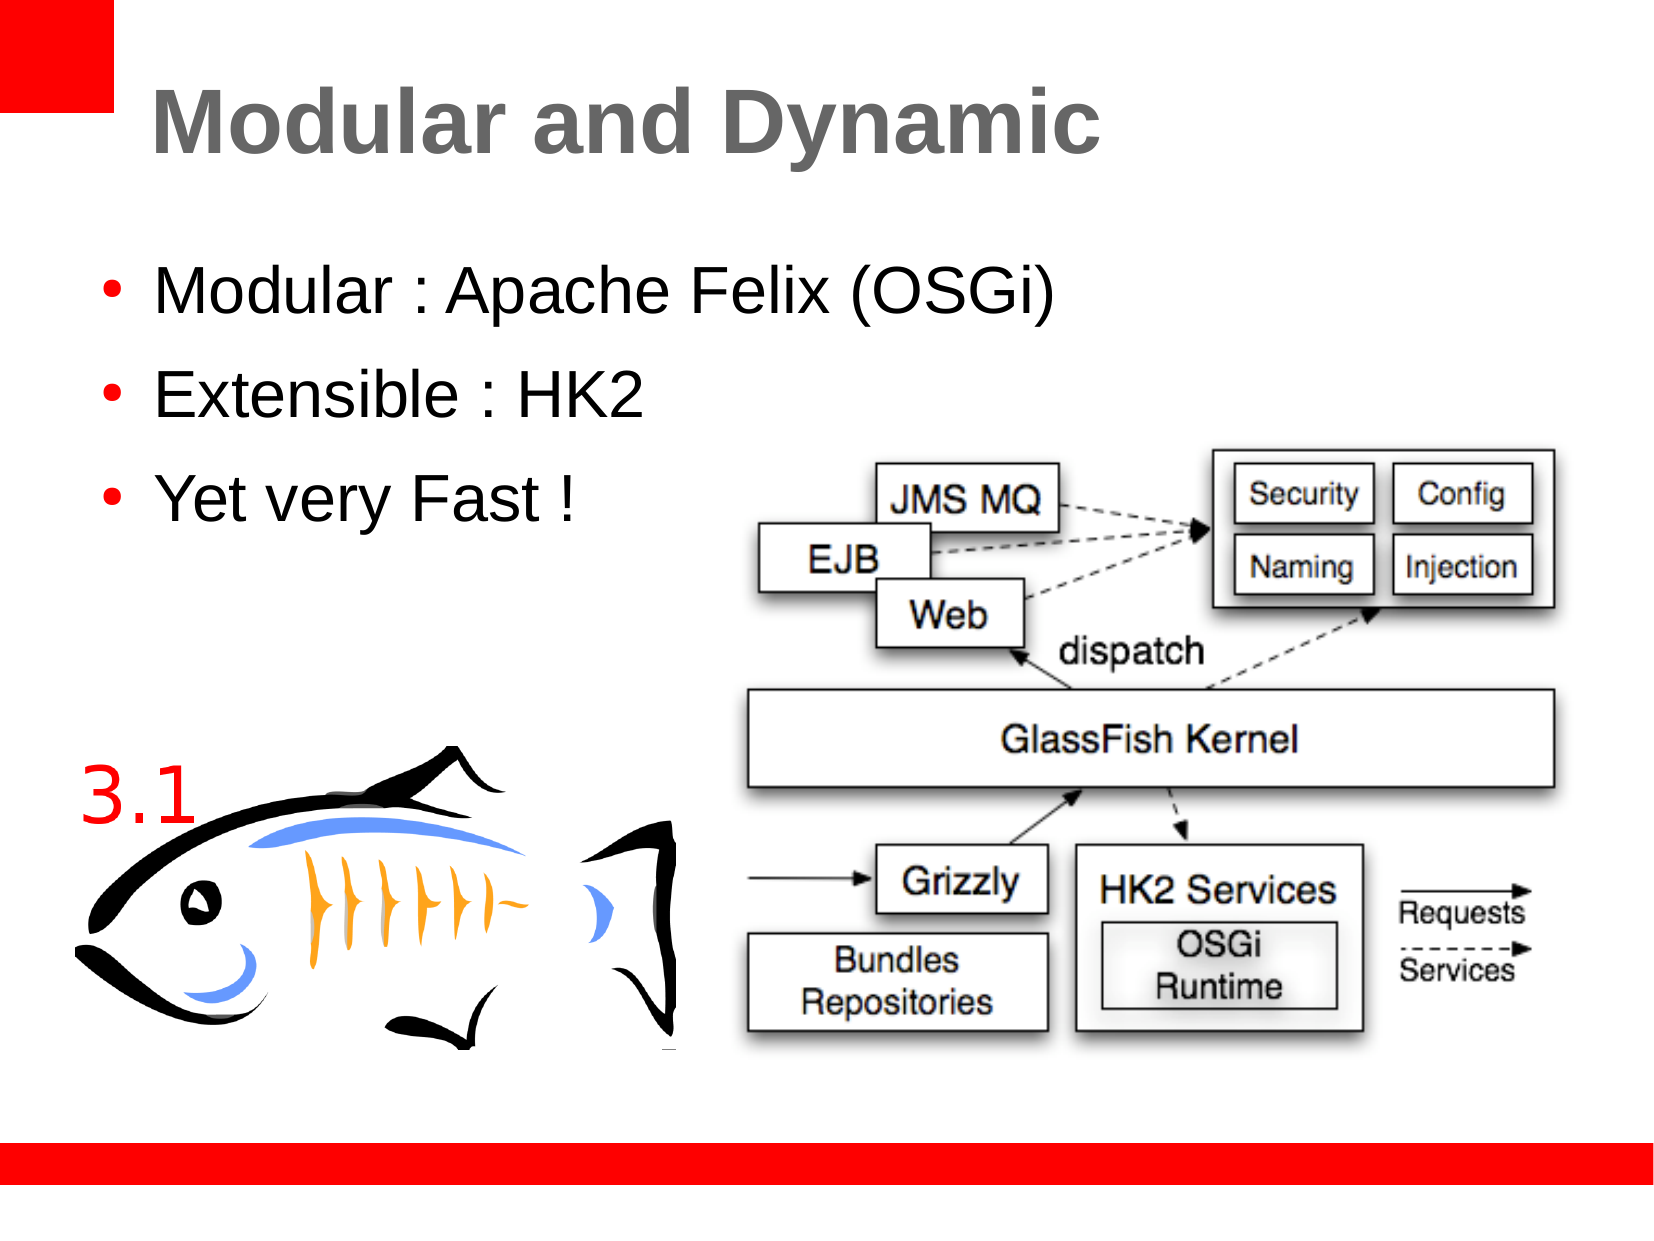

# Modular and Dynamic
Modular : Apache Felix (OSGi)
Extensible : HK2
Yet very Fast !